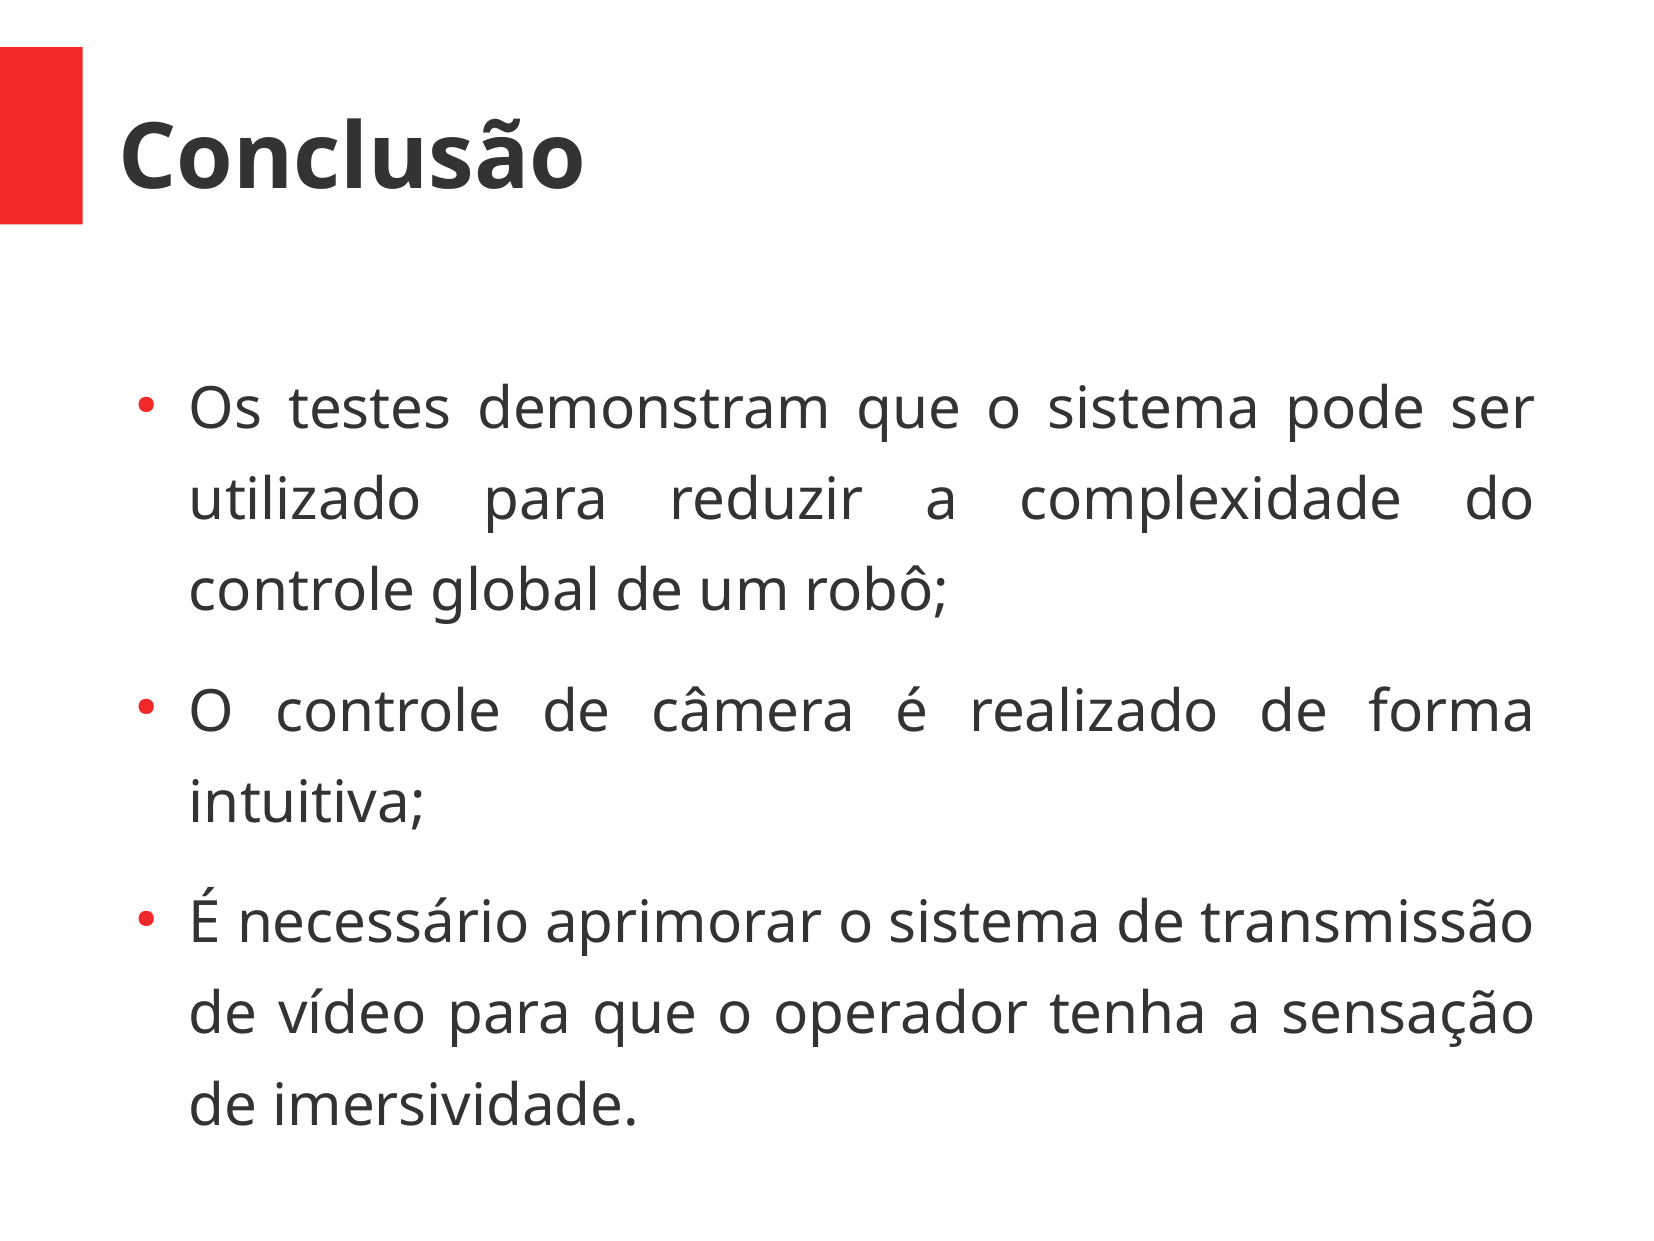

# Conclusão
Os testes demonstram que o sistema pode ser utilizado para reduzir a complexidade do controle global de um robô;
O controle de câmera é realizado de forma intuitiva;
É necessário aprimorar o sistema de transmissão de vídeo para que o operador tenha a sensação de imersividade.